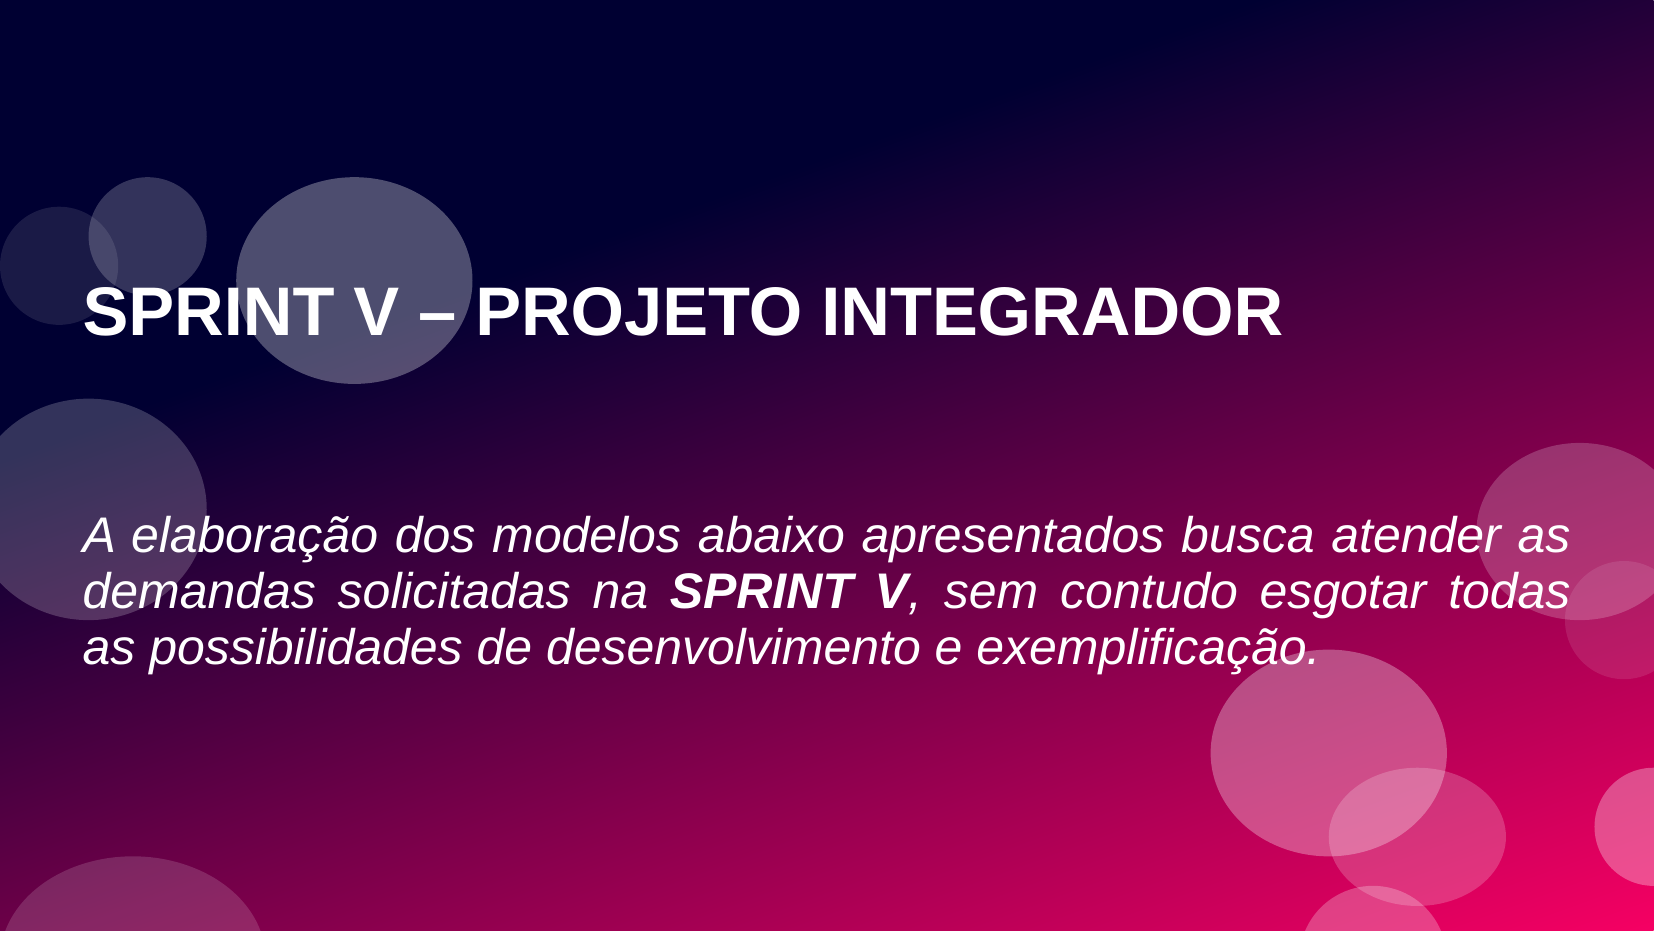

# SPRINT V – PROJETO INTEGRADOR
A elaboração dos modelos abaixo apresentados busca atender as demandas solicitadas na SPRINT V, sem contudo esgotar todas as possibilidades de desenvolvimento e exemplificação.